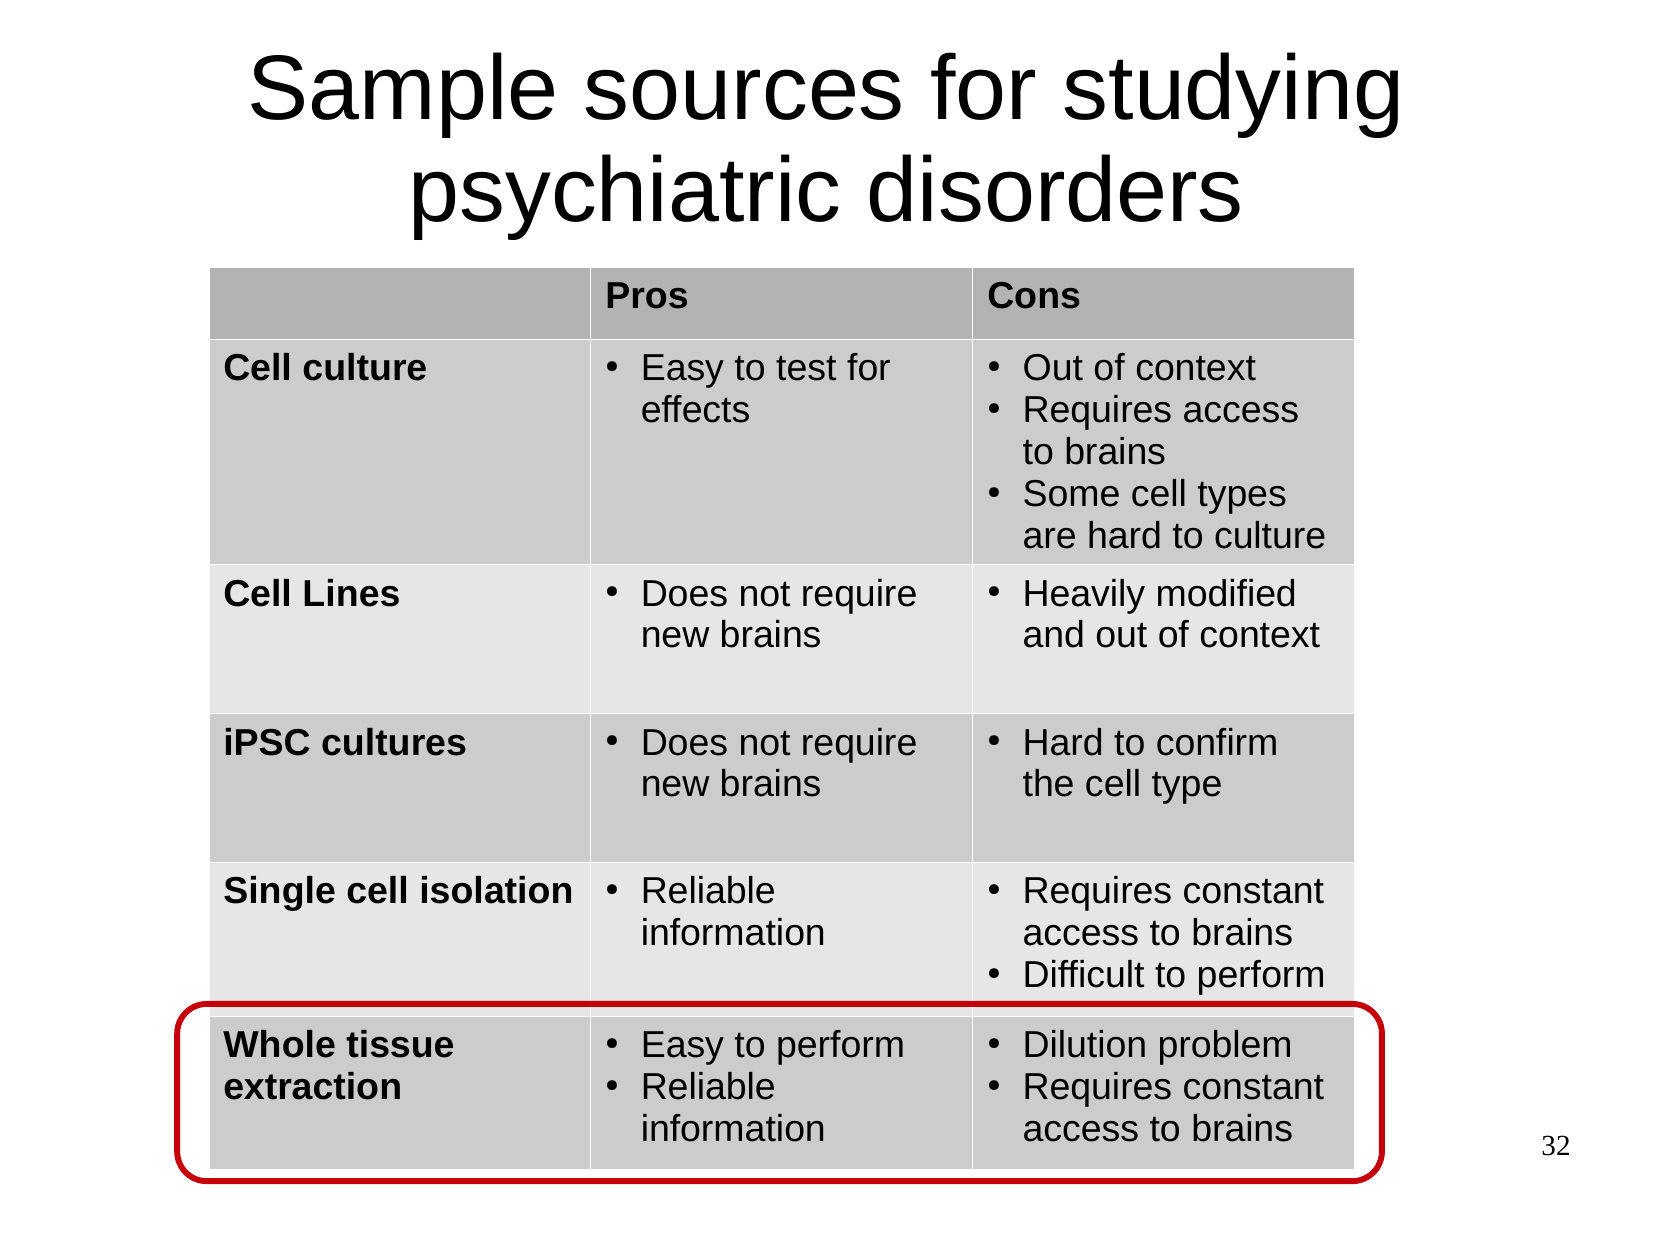

# Sample sources for studying psychiatric disorders
| | Pros | Cons |
| --- | --- | --- |
| Cell culture | Easy to test for effects | Out of context Requires access to brains Some cell types are hard to culture |
| Cell Lines | Does not require new brains | Heavily modified and out of context |
| iPSC cultures | Does not require new brains | Hard to confirm the cell type |
| Single cell isolation | Reliable information | Requires constant access to brains Difficult to perform |
| Whole tissue extraction | Easy to perform Reliable information | Dilution problem Requires constant access to brains |
32